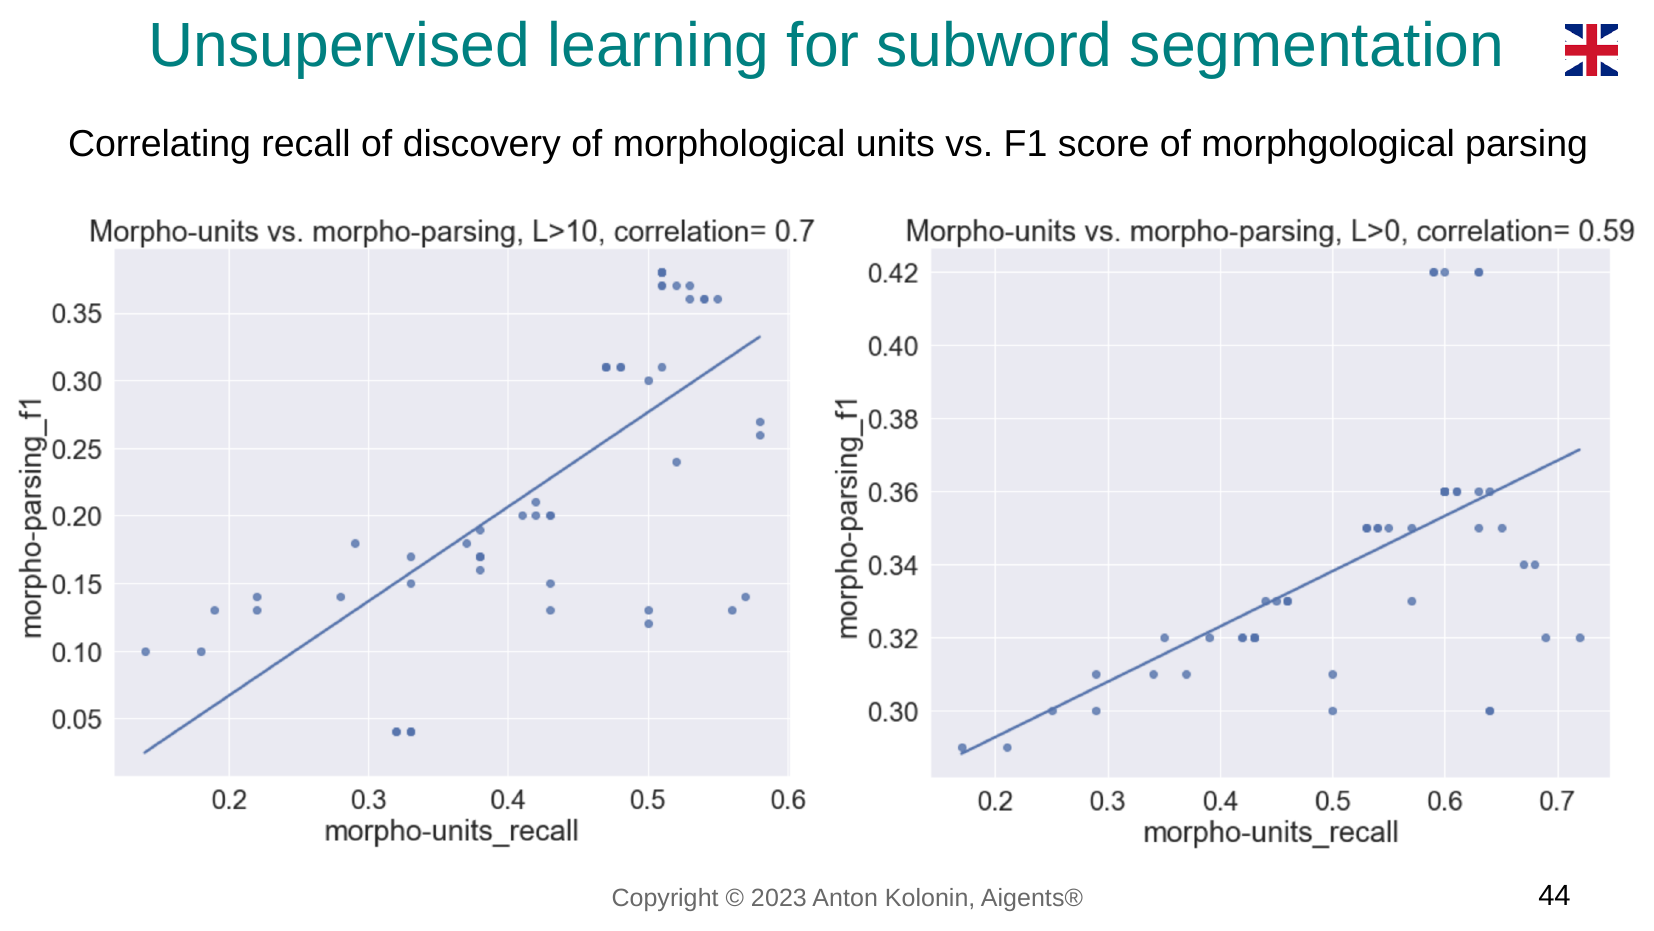

Unsupervised learning for subword segmentation
Correlating recall of discovery of morphological units vs. F1 score of morphgological parsing
Copyright © 2023 Anton Kolonin, Aigents®
44